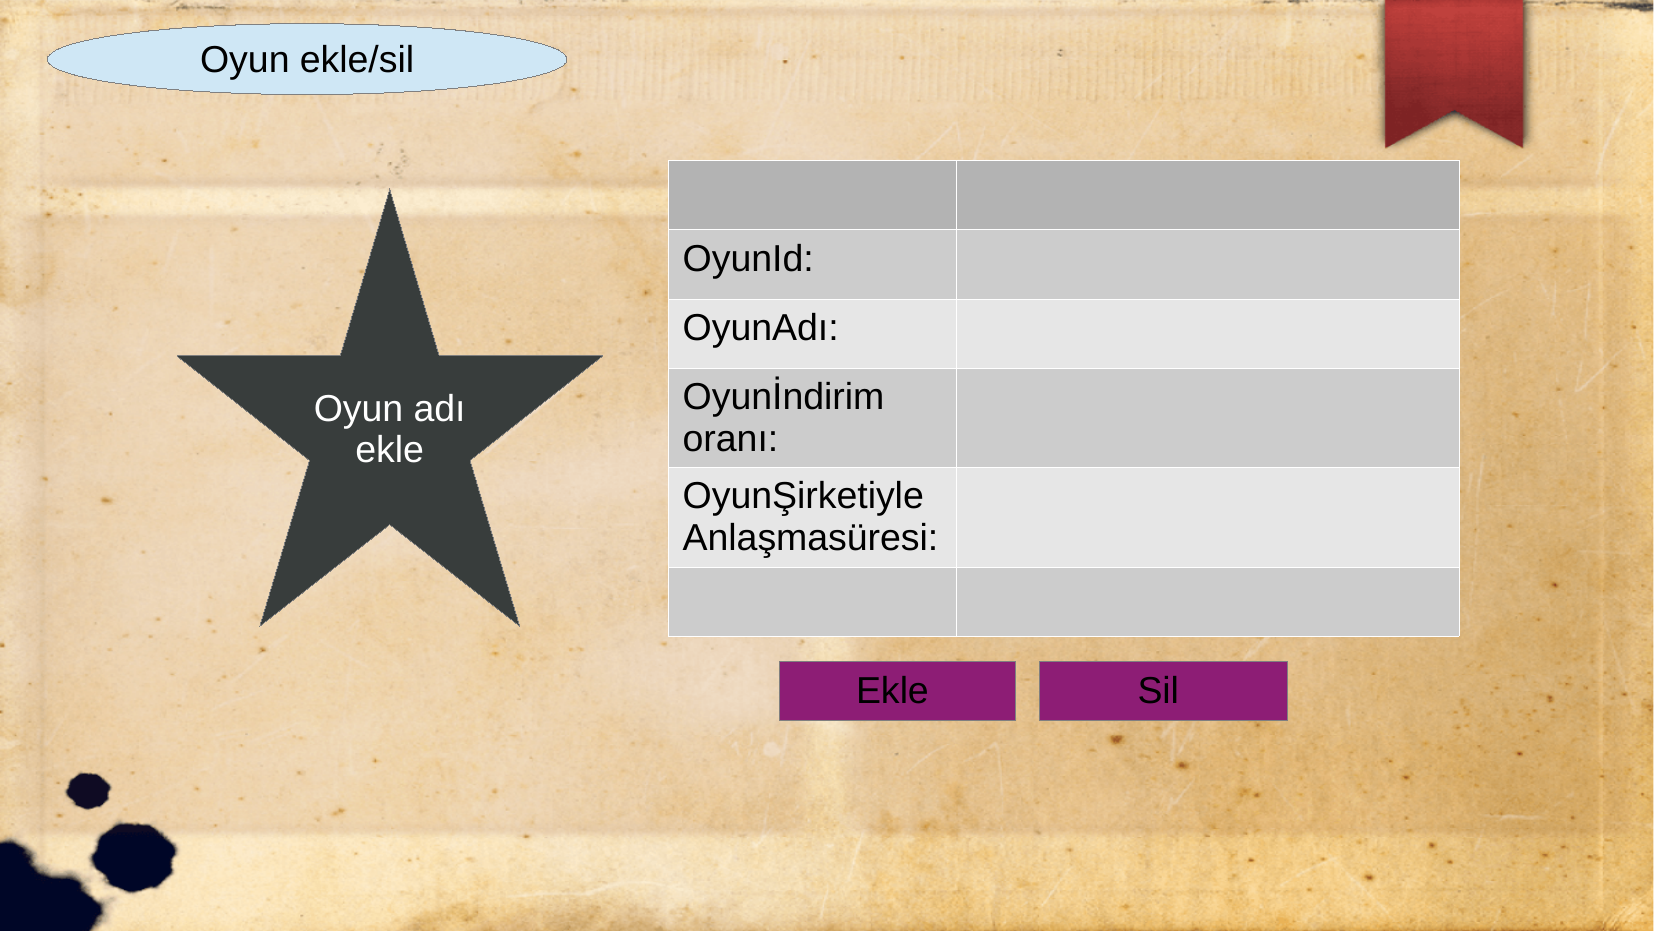

Oyun ekle/sil
| | |
| --- | --- |
| OyunId: | |
| OyunAdı: | |
| Oyunİndirim oranı: | |
| OyunŞirketiyle Anlaşmasüresi: | |
| | |
Oyun adı
ekle
Ekle
Sil